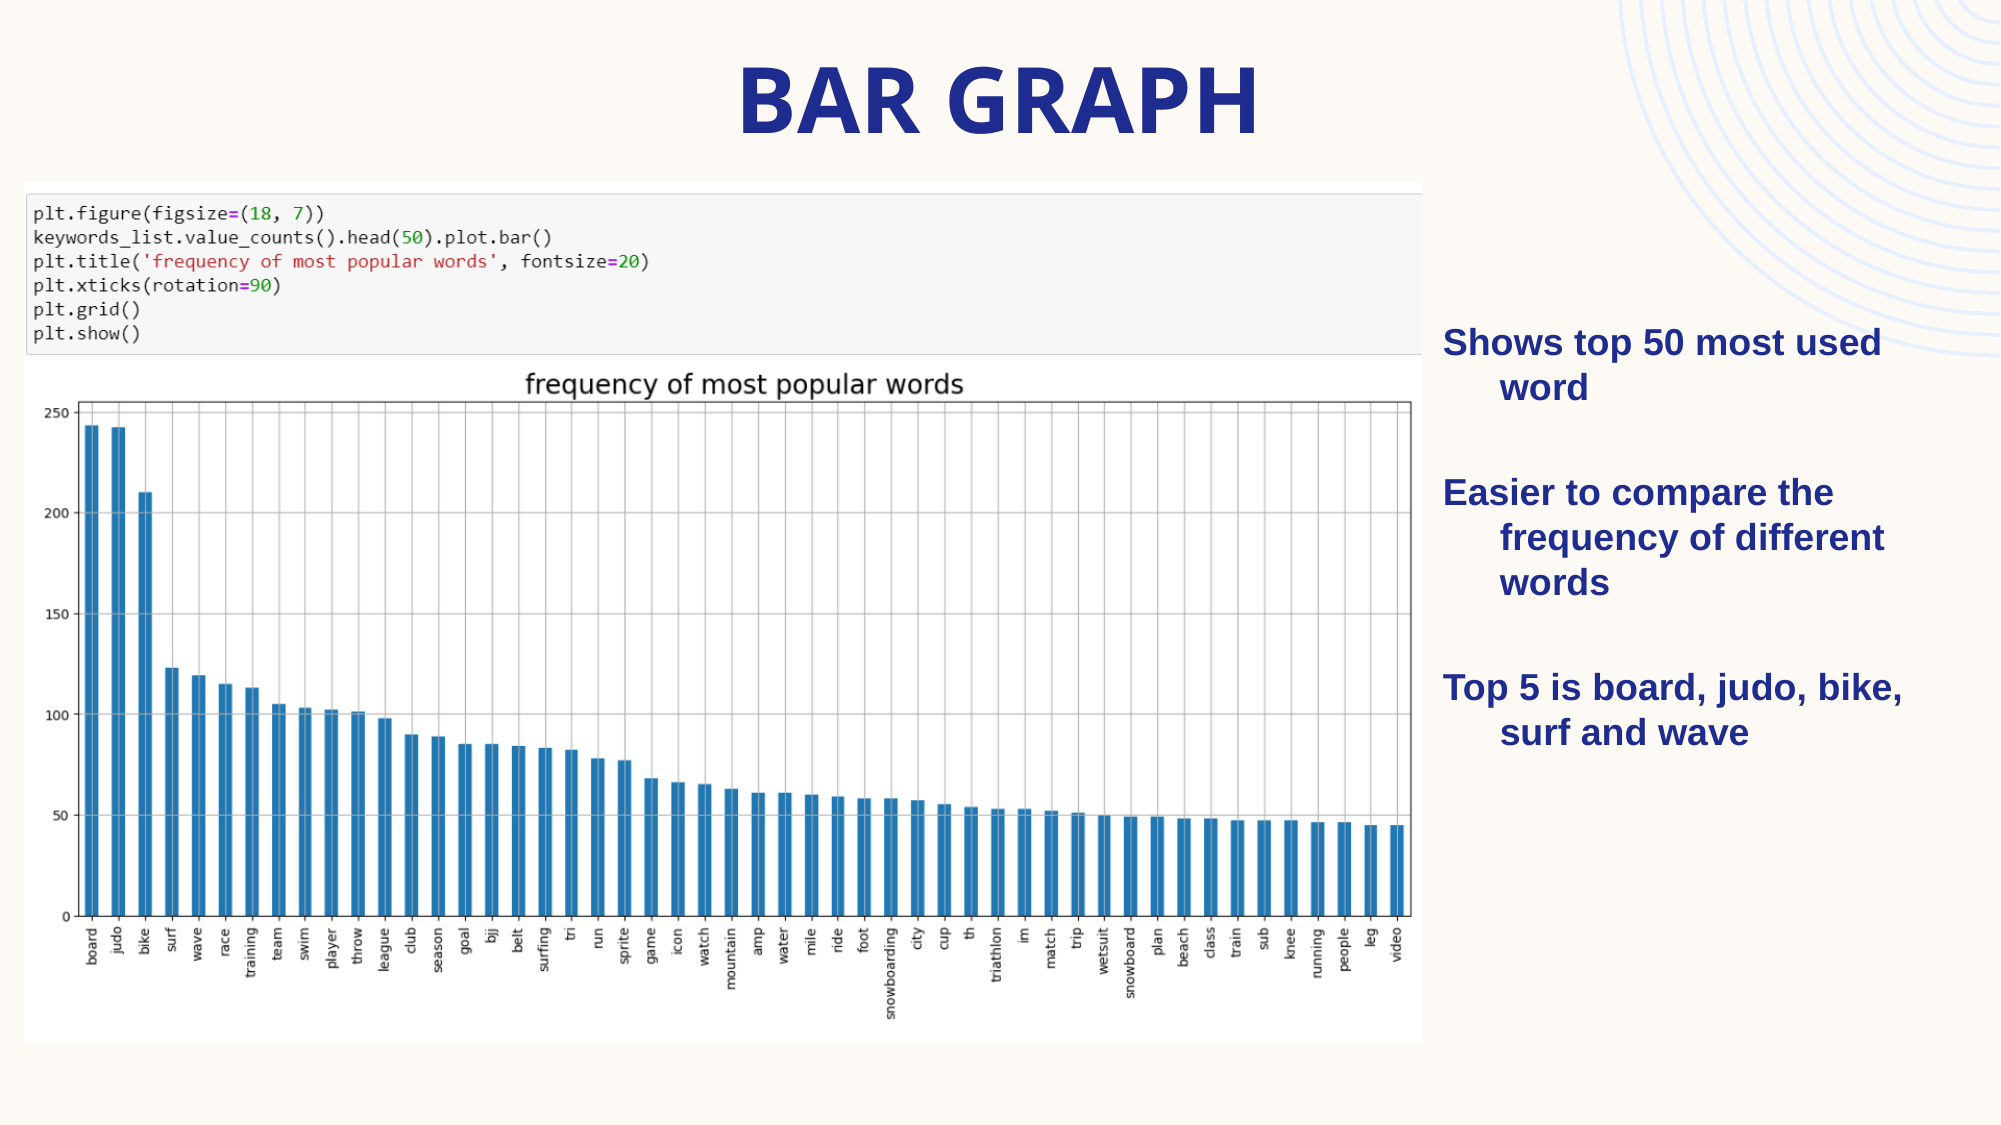

# Bar graph
Shows top 50 most used word
Easier to compare the frequency of different words
Top 5 is board, judo, bike, surf and wave